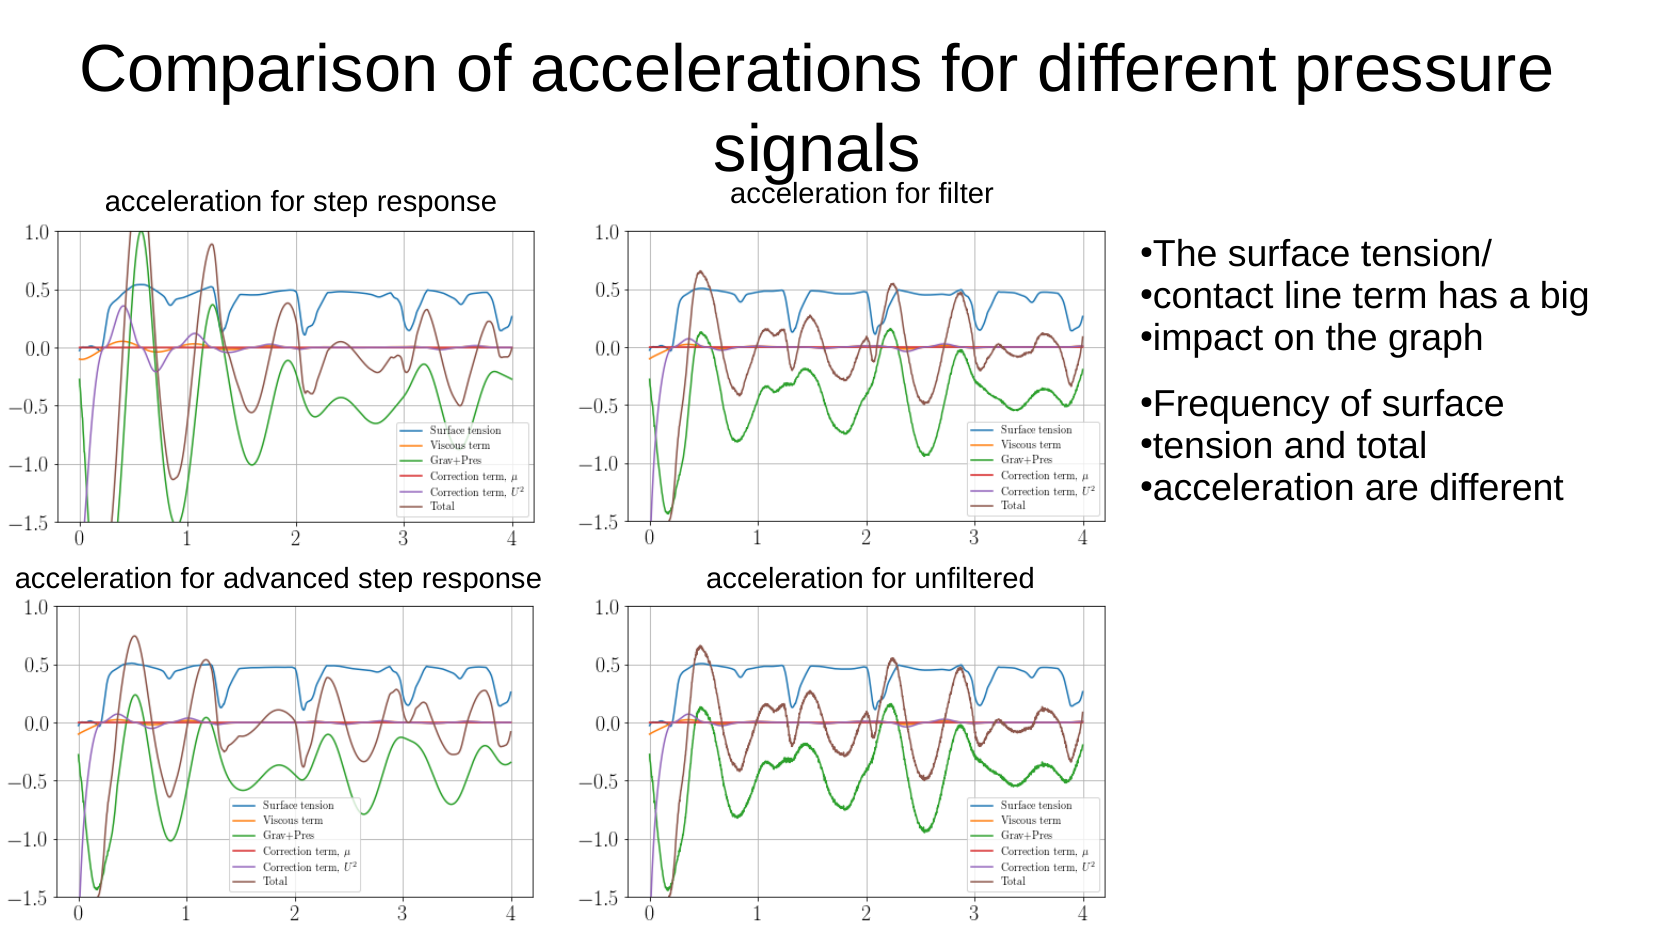

# Comparison of accelerations for different pressure signals
acceleration for filter
acceleration for step response
The surface tension/
contact line term has a big
impact on the graph
Frequency of surface
tension and total
acceleration are different
acceleration for advanced step response
acceleration for unfiltered